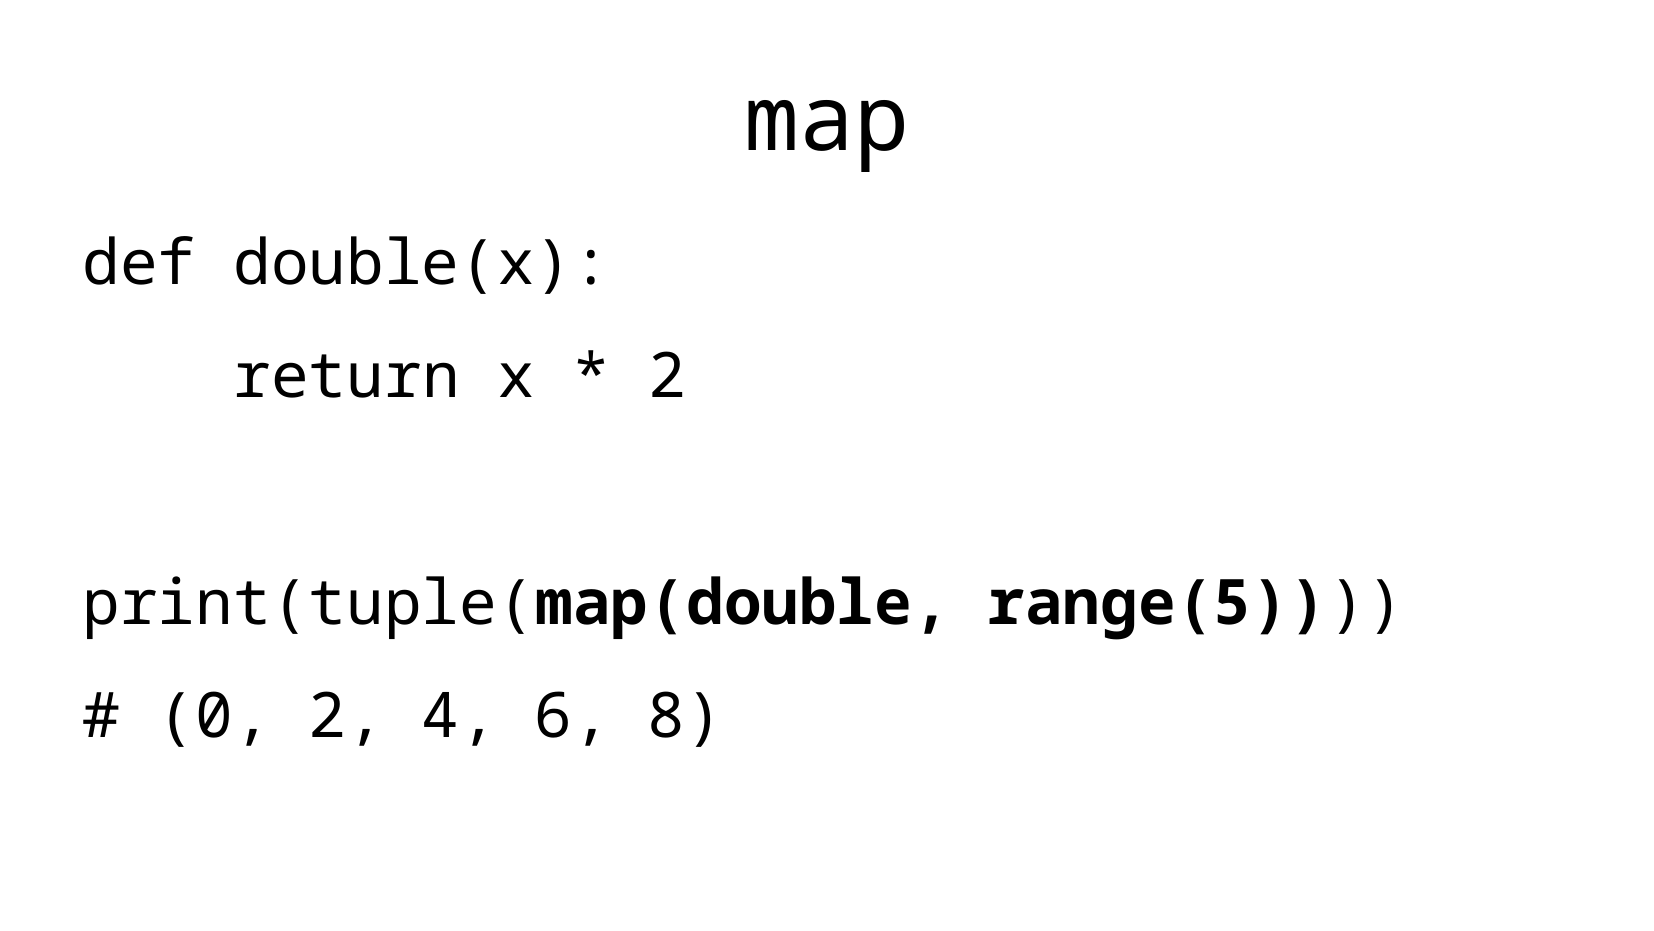

# map
def double(x):
 return x * 2
print(tuple(map(double, range(5))))
# (0, 2, 4, 6, 8)